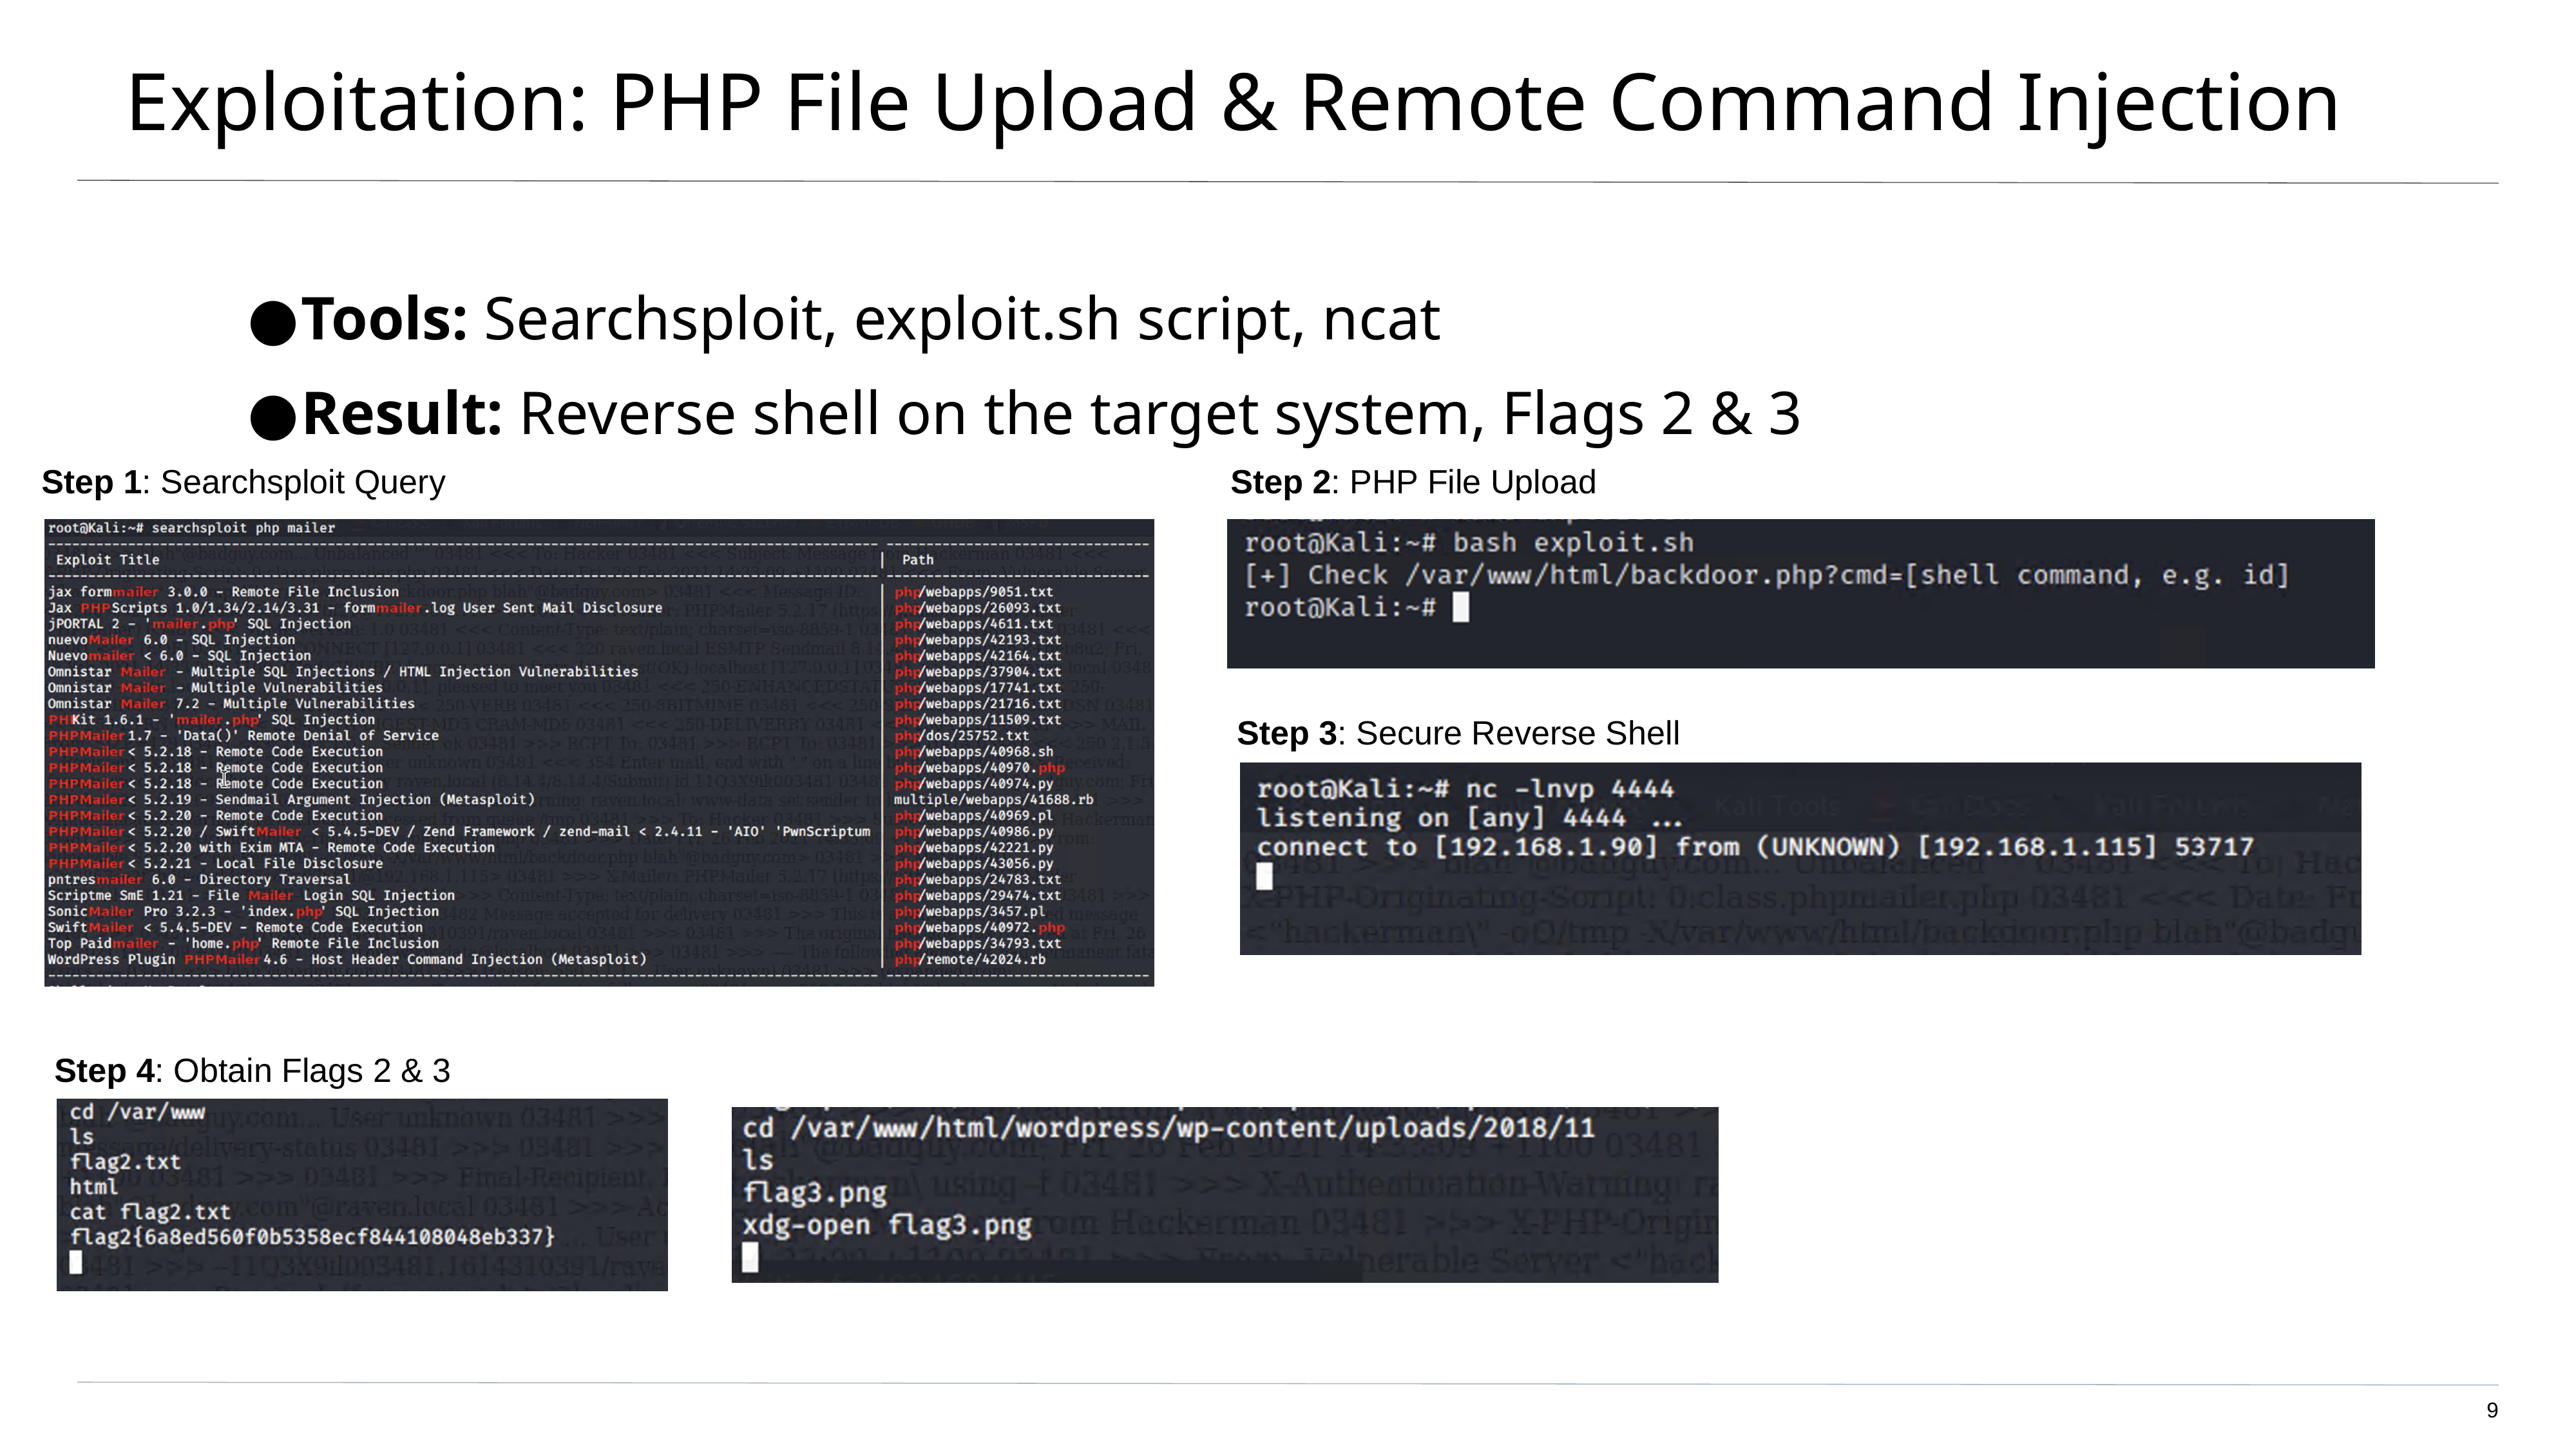

# Exploitation: PHP File Upload & Remote Command Injection
Tools: Searchsploit, exploit.sh script, ncat
Result: Reverse shell on the target system, Flags 2 & 3
Step 1: Searchsploit Query
Step 2: PHP File Upload
Step 3: Secure Reverse Shell
Step 4: Obtain Flags 2 & 3